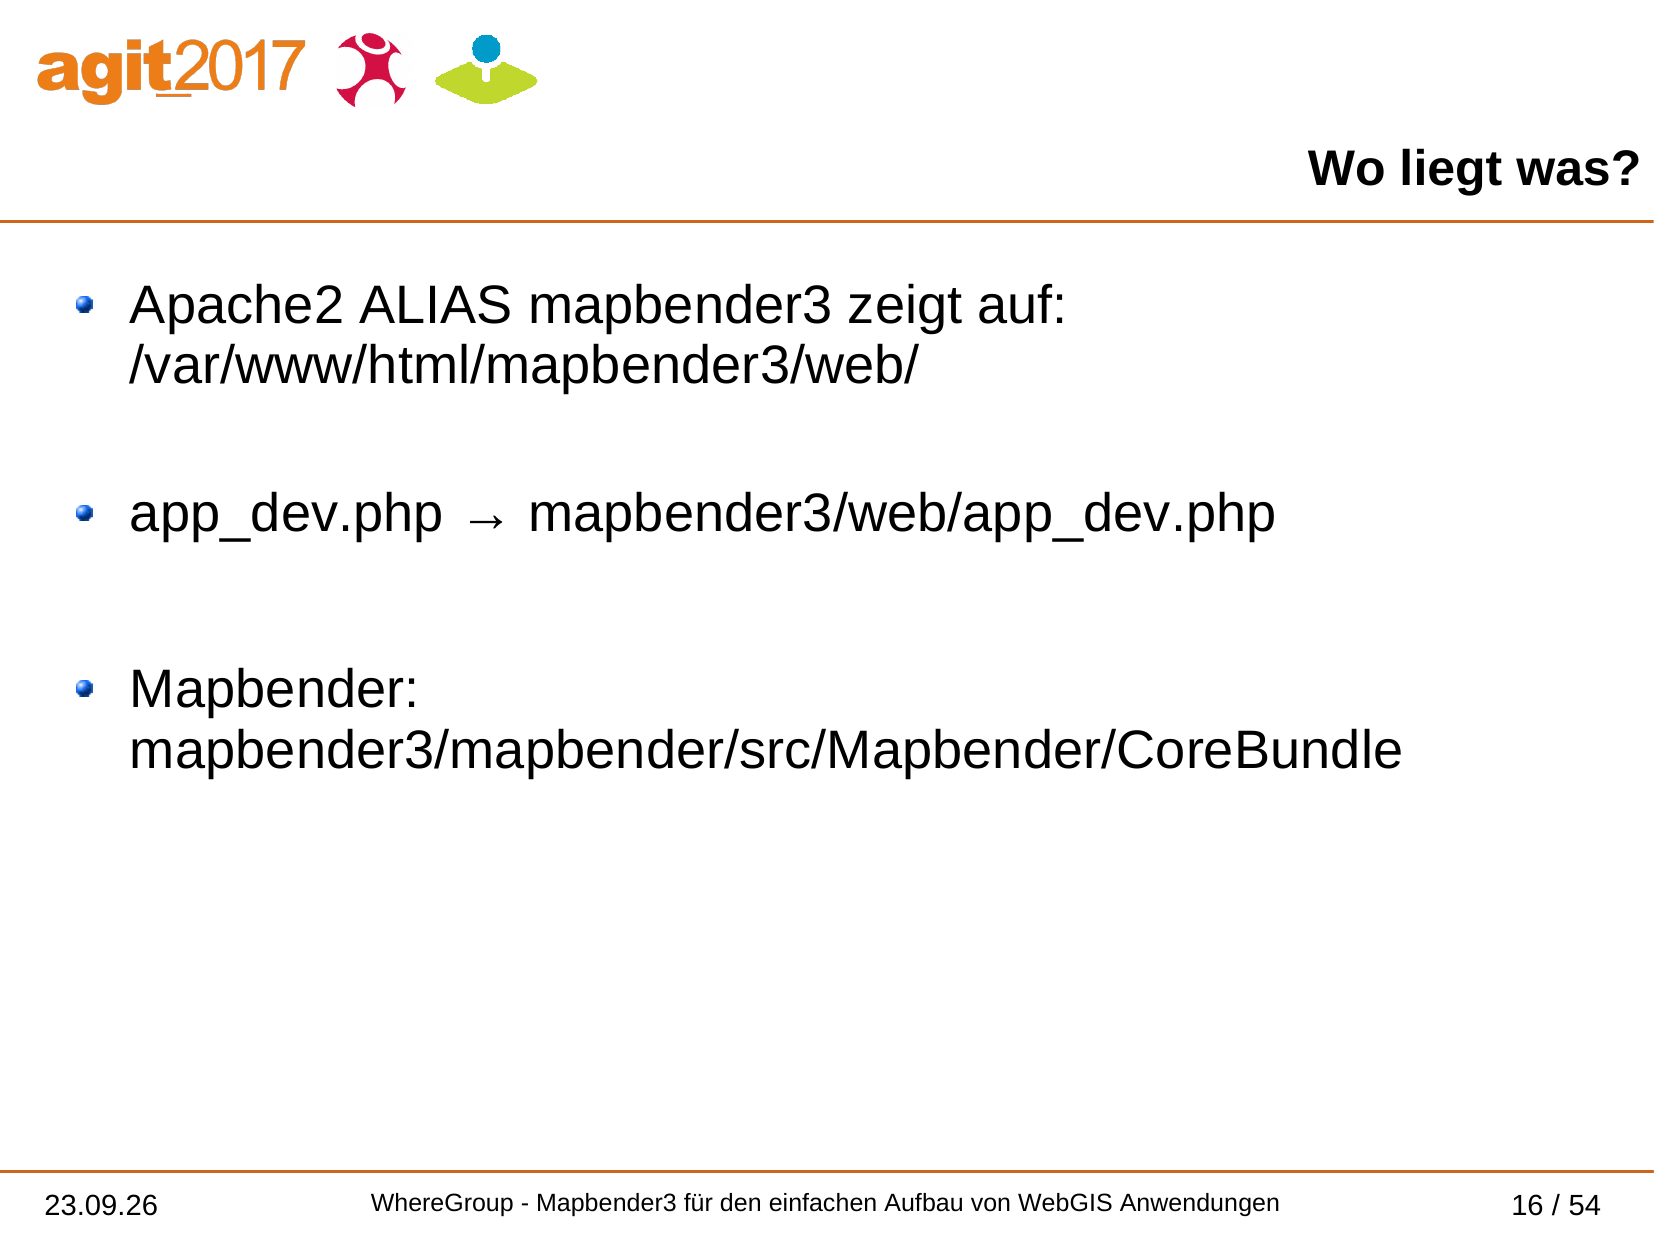

# Wo liegt was?
Apache2 ALIAS mapbender3 zeigt auf:
/var/www/html/mapbender3/web/
app_dev.php → mapbender3/web/app_dev.php
Mapbender:
mapbender3/mapbender/src/Mapbender/CoreBundle